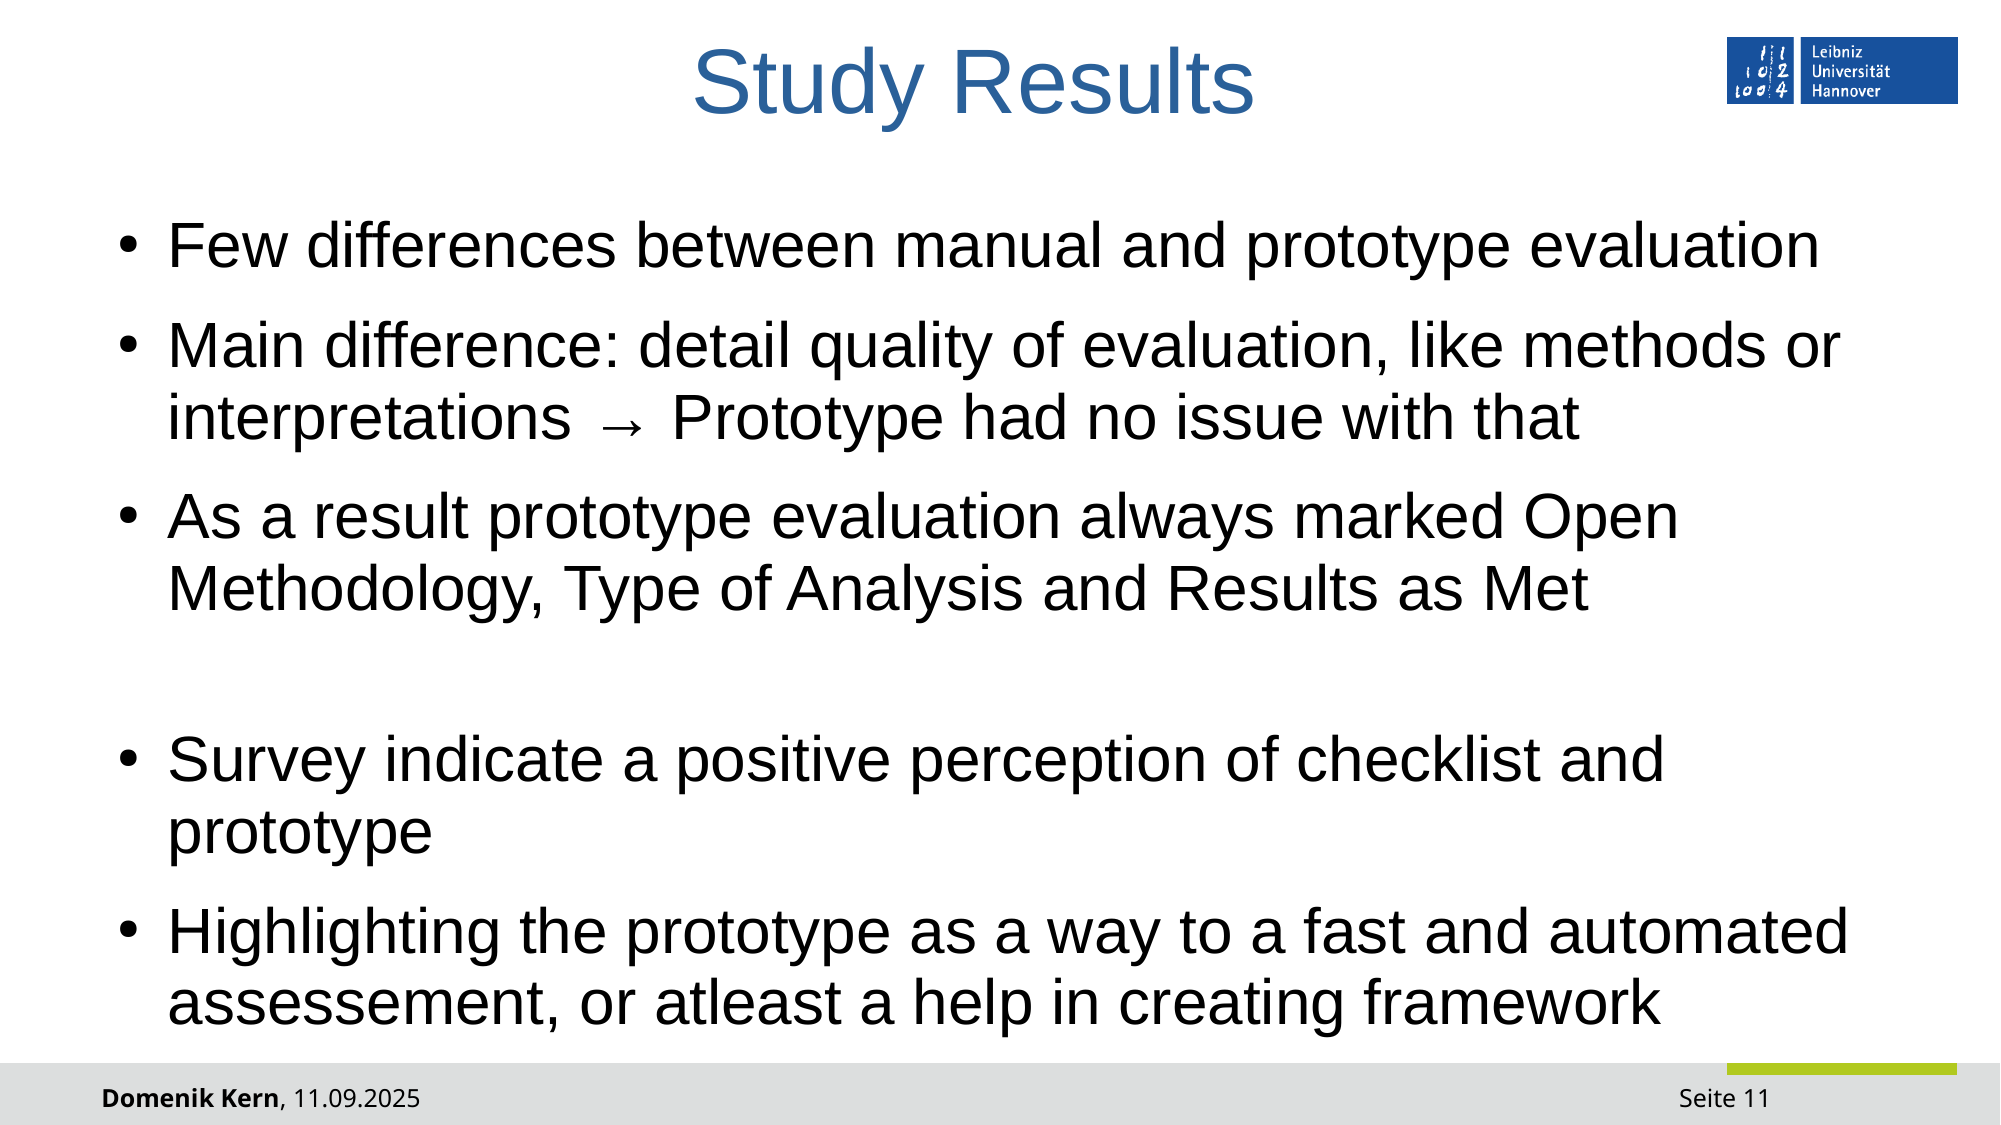

# Study Results
Few differences between manual and prototype evaluation
Main difference: detail quality of evaluation, like methods or interpretations → Prototype had no issue with that
As a result prototype evaluation always marked Open Methodology, Type of Analysis and Results as Met
Survey indicate a positive perception of checklist and prototype
Highlighting the prototype as a way to a fast and automated assessement, or atleast a help in creating framework